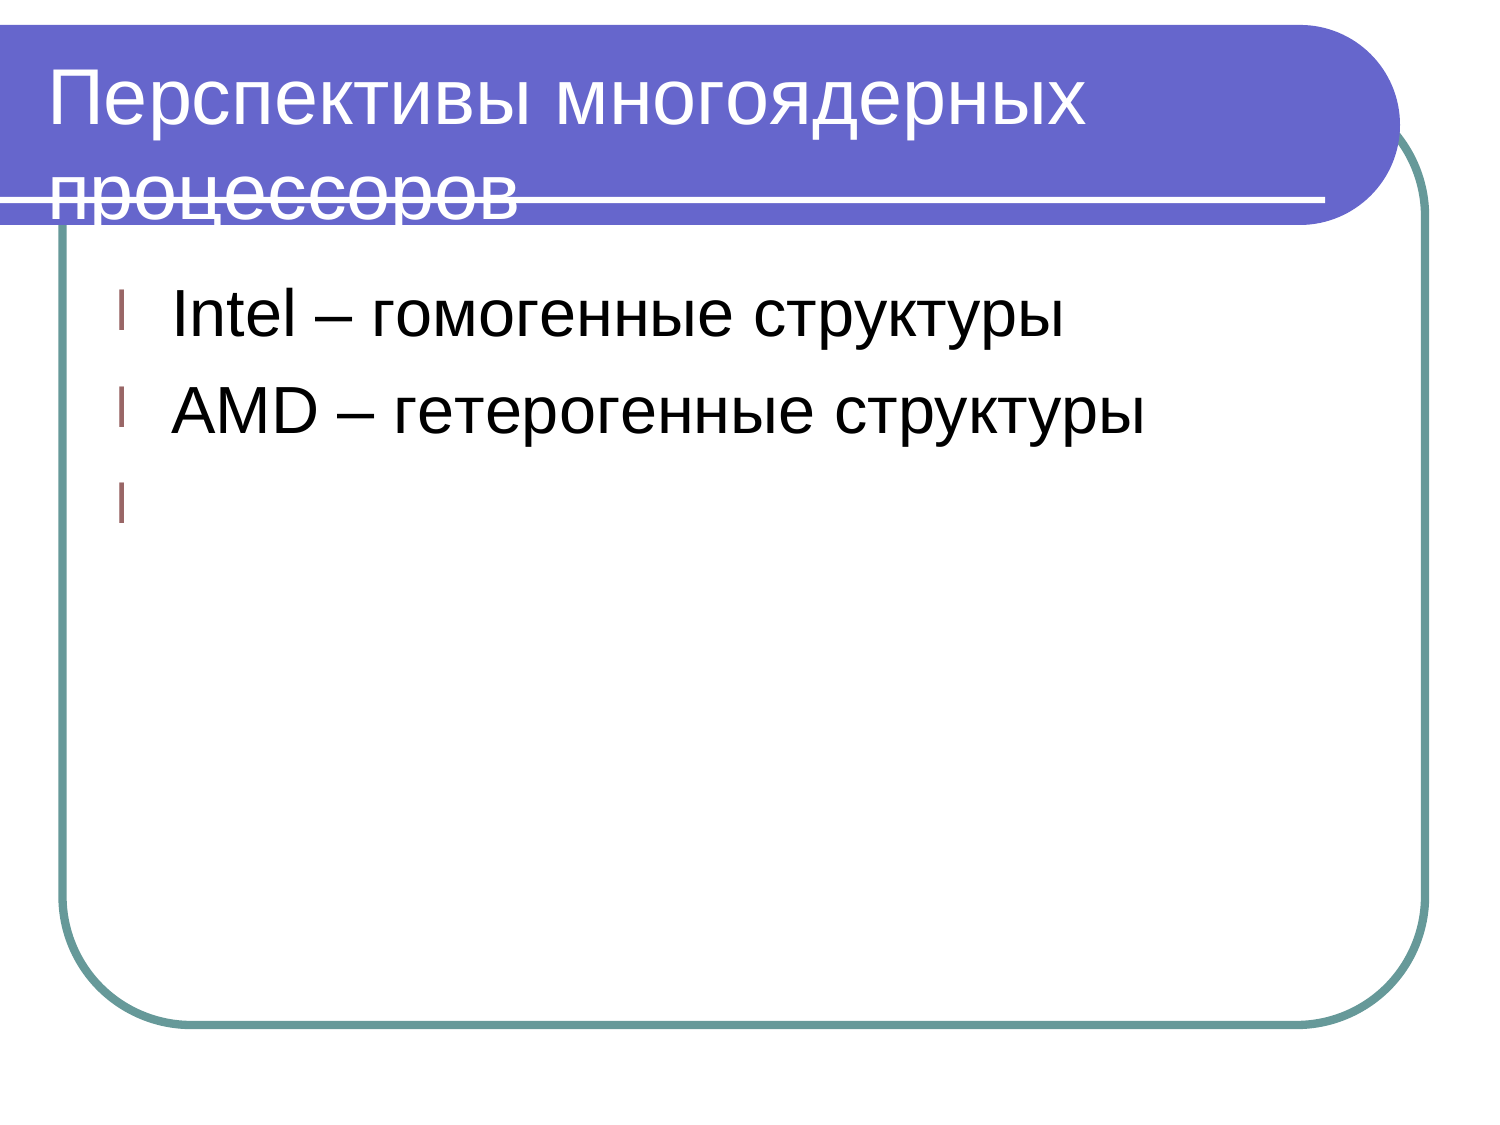

# Перспективы многоядерных процессоров
Intel – гомогенные структуры
AMD – гетерогенные структуры